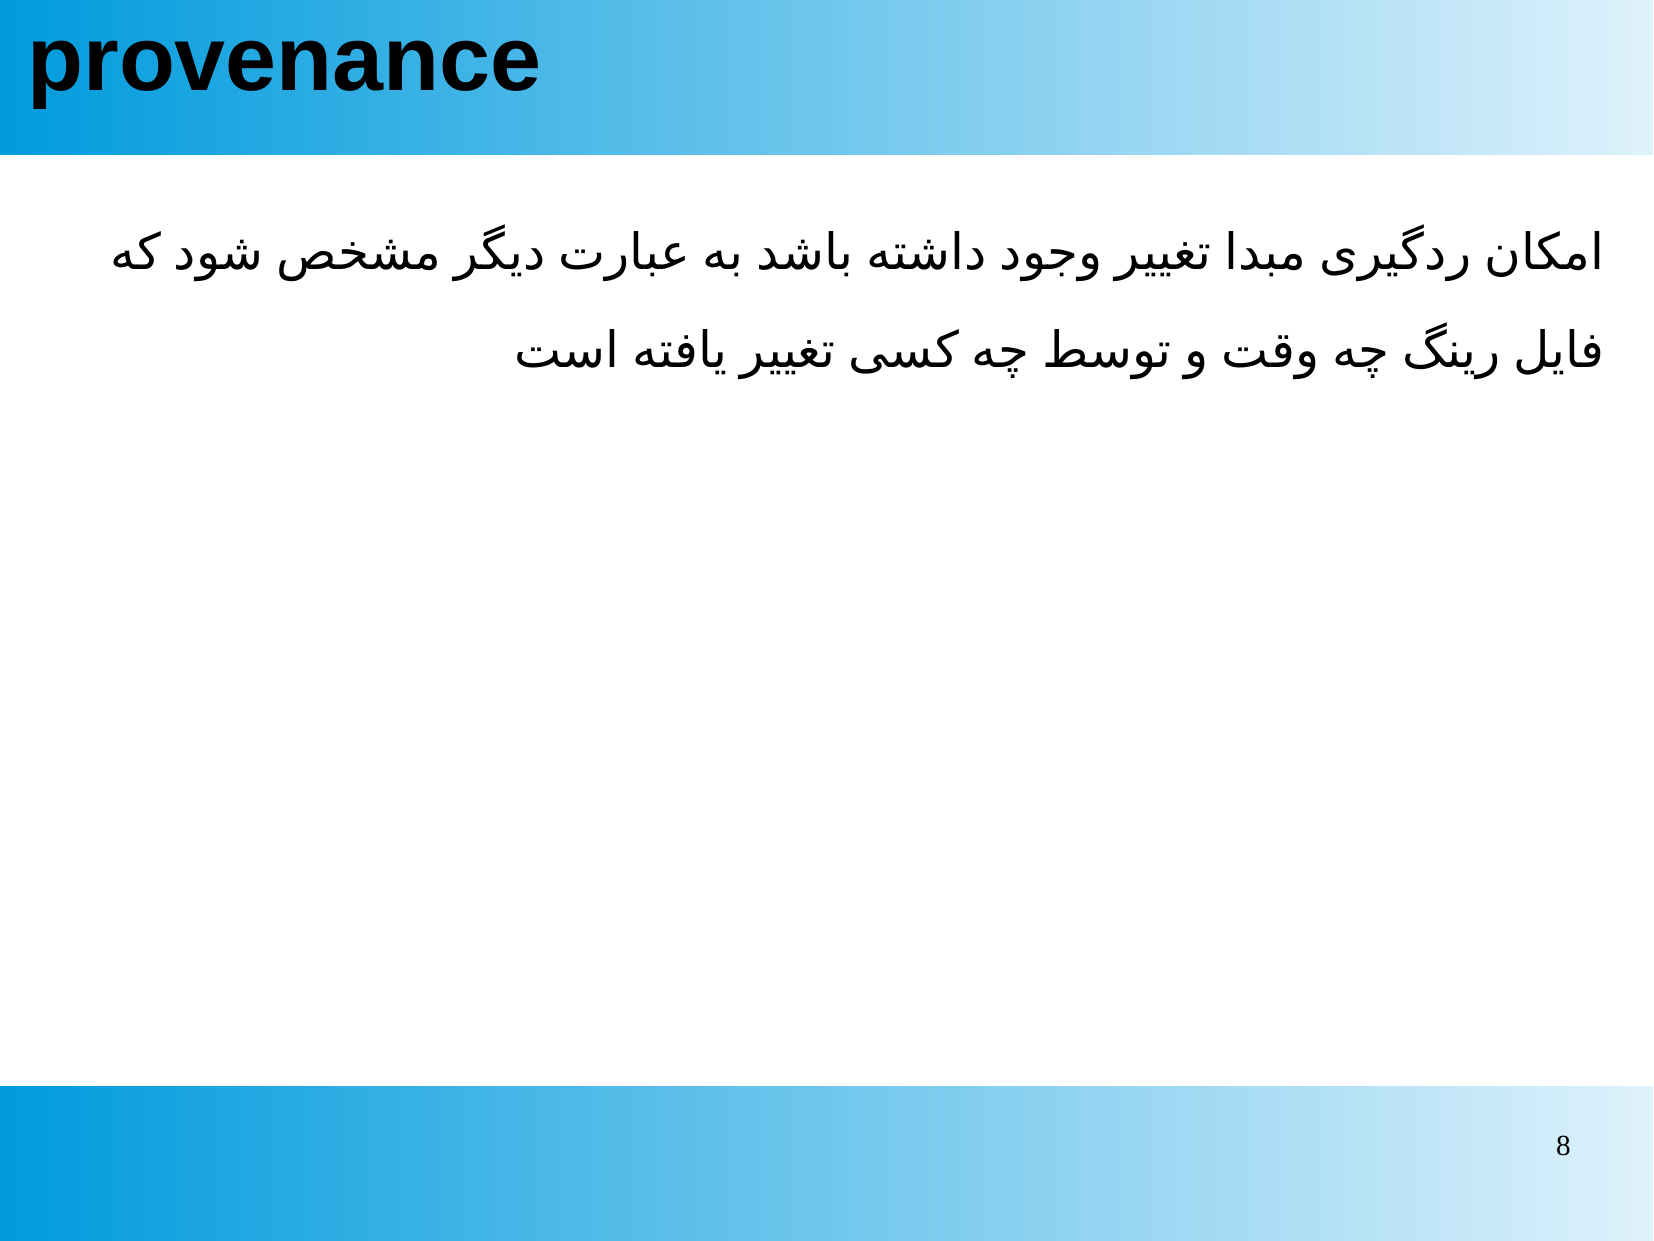

provenance
امکان ردگیری مبدا تغییر وجود داشته باشد به عبارت دیگر مشخص شود که فایل رینگ چه وقت و توسط چه کسی تغییر یافته است
8